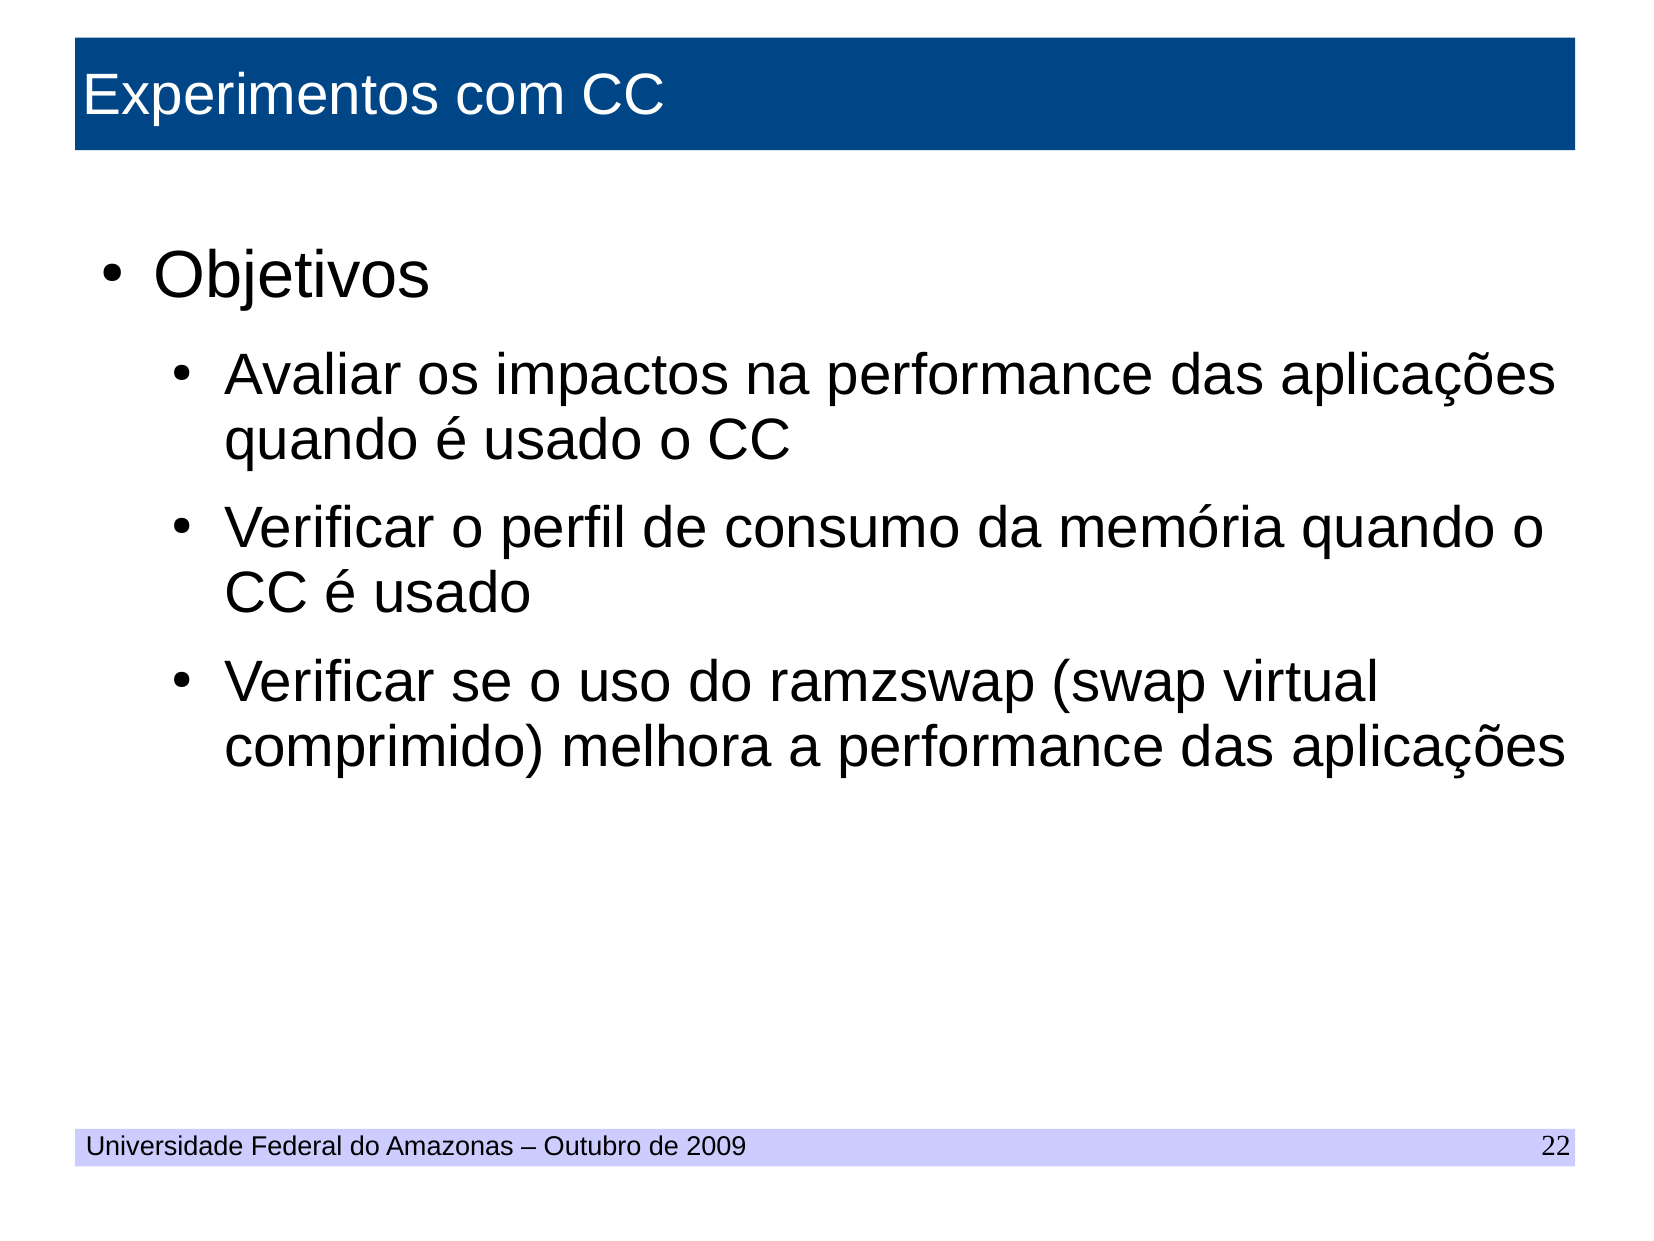

# Experimentos com CC
Objetivos
Avaliar os impactos na performance das aplicações quando é usado o CC
Verificar o perfil de consumo da memória quando o CC é usado
Verificar se o uso do ramzswap (swap virtual comprimido) melhora a performance das aplicações
22